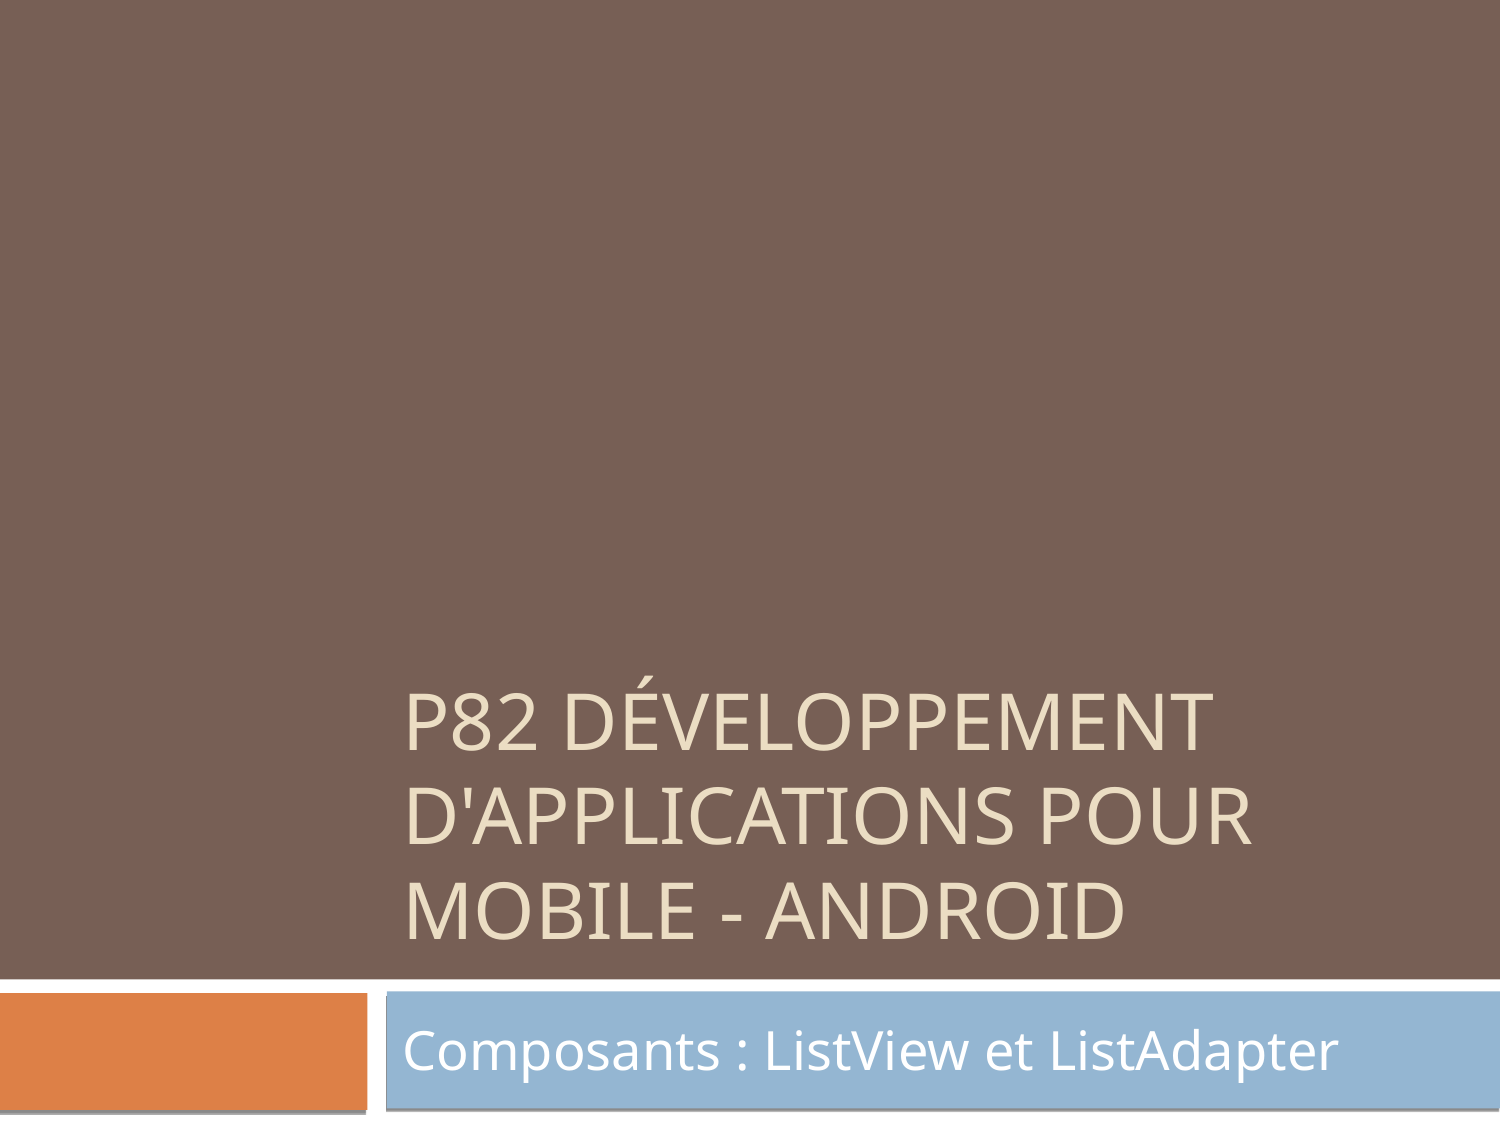

# P82 Développement d'applications pour mobile - Android
Composants : ListView et ListAdapter